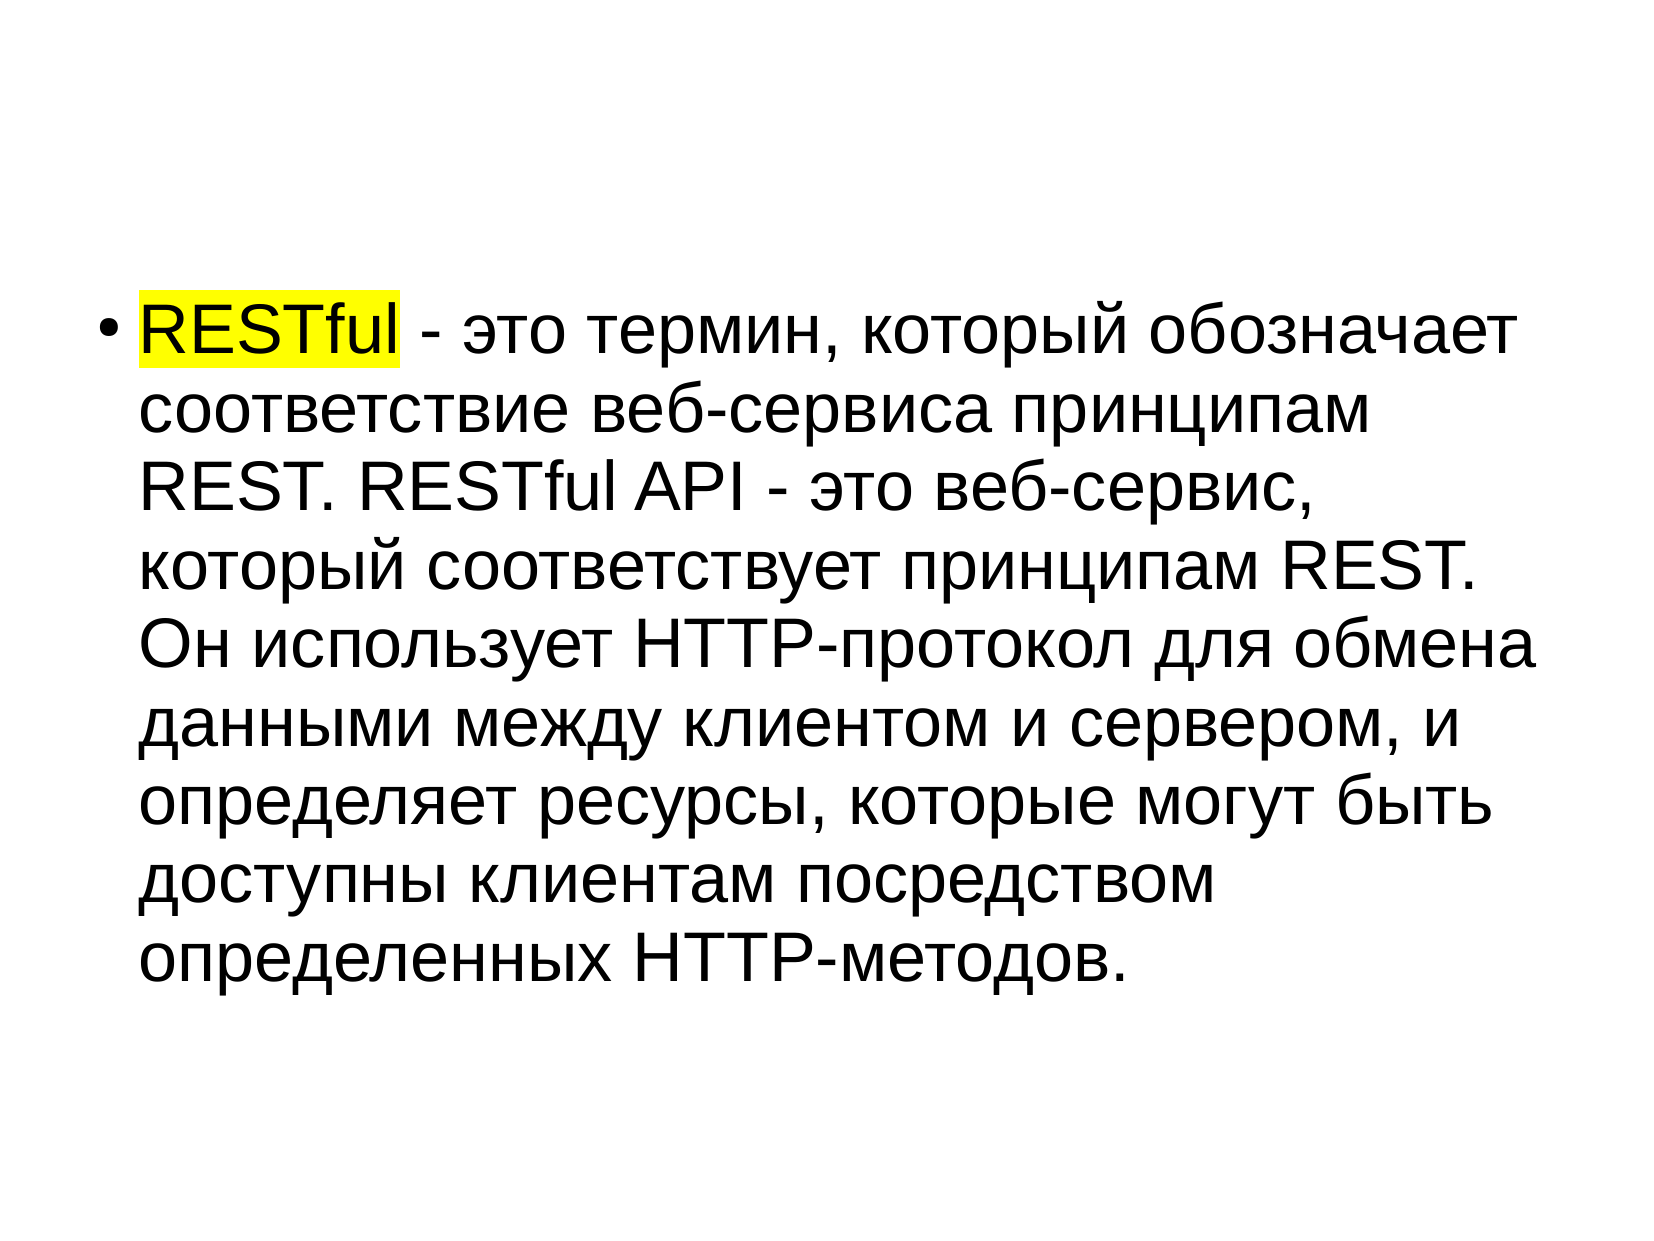

# RESTful - это термин, который обозначает соответствие веб-сервиса принципам REST. RESTful API - это веб-сервис, который соответствует принципам REST. Он использует HTTP-протокол для обмена данными между клиентом и сервером, и определяет ресурсы, которые могут быть доступны клиентам посредством определенных HTTP-методов.